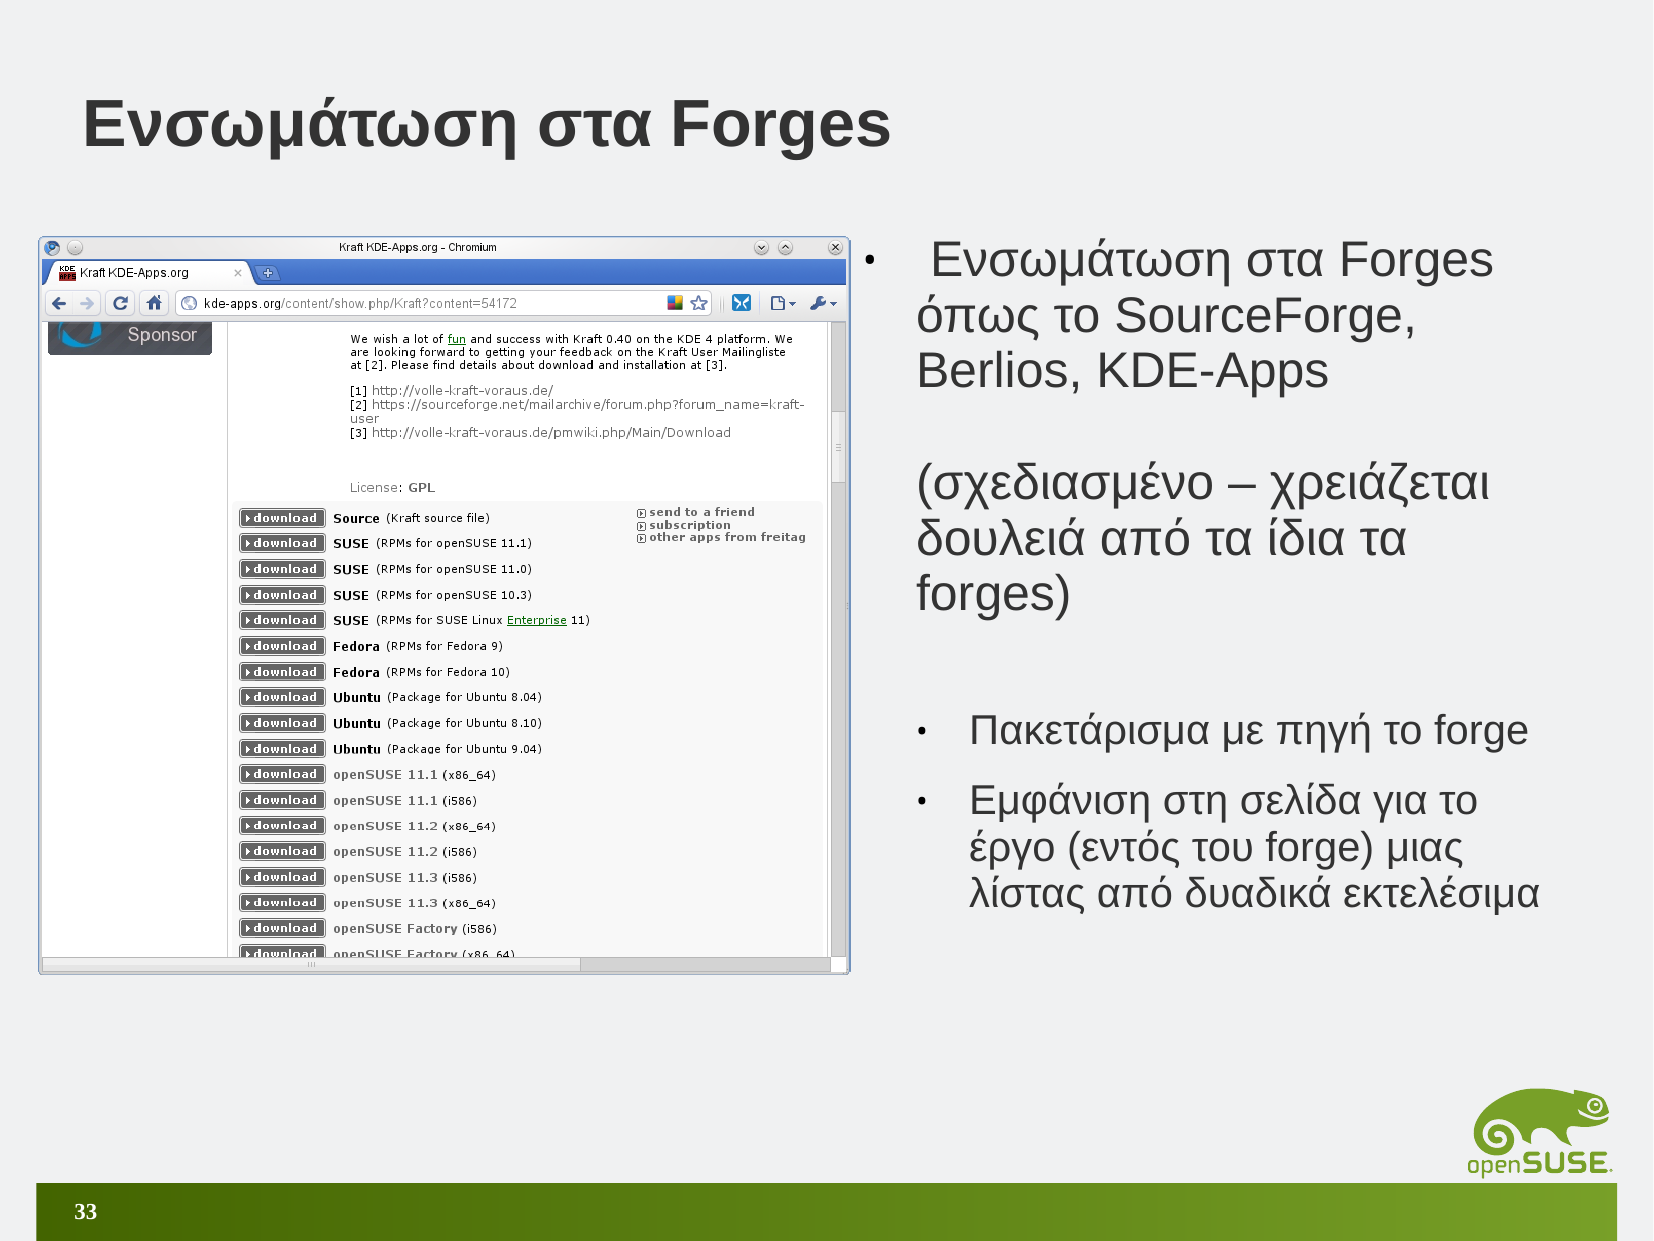

# Ενσωμάτωση στα Forges
 Ενσωμάτωση στα Forges όπως το SourceForge, Berlios, KDE-Apps
(σχεδιασμένο – χρειάζεται δουλειά από τα ίδια τα forges)
Πακετάρισμα με πηγή το forge
Εμφάνιση στη σελίδα για το έργο (εντός του forge) μιας λίστας από δυαδικά εκτελέσιμα
33